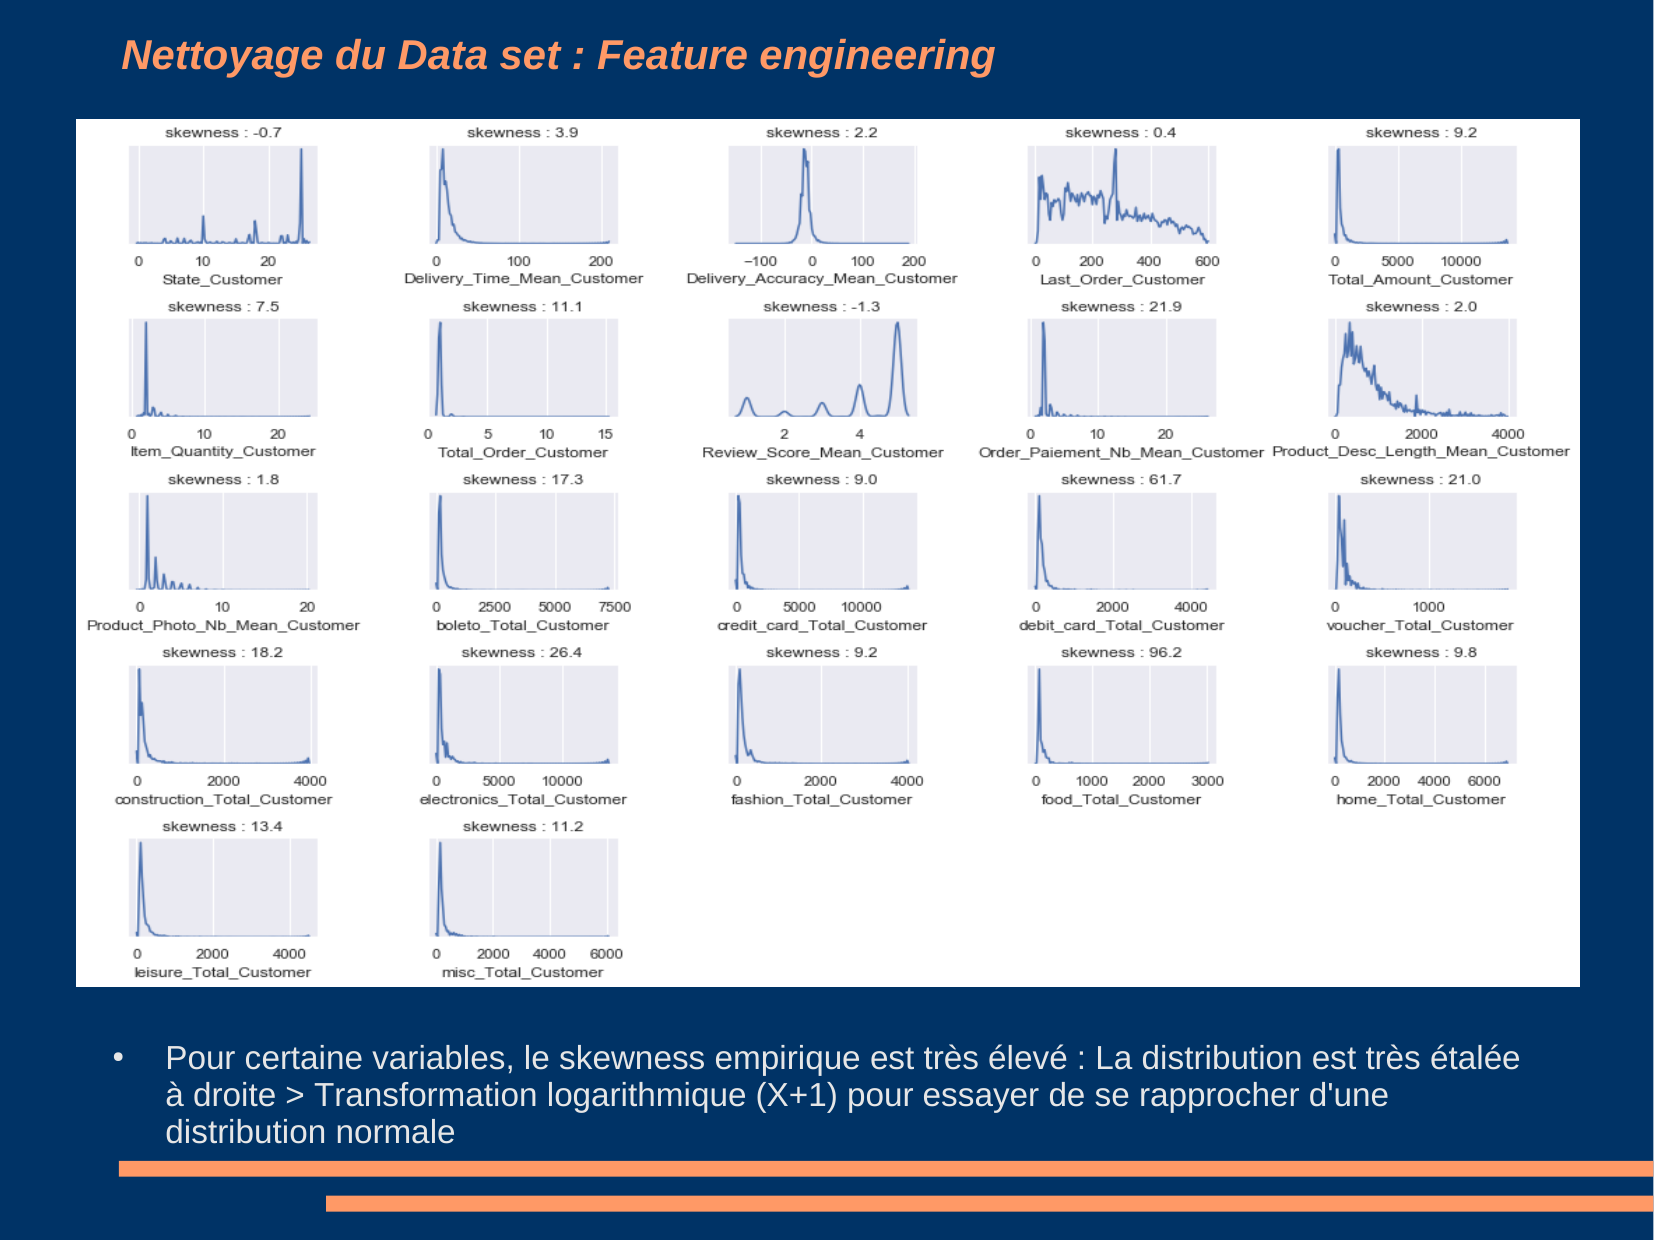

# Nettoyage du Data set : Feature engineering
Pour certaine variables, le skewness empirique est très élevé : La distribution est très étalée à droite > Transformation logarithmique (X+1) pour essayer de se rapprocher d'une distribution normale